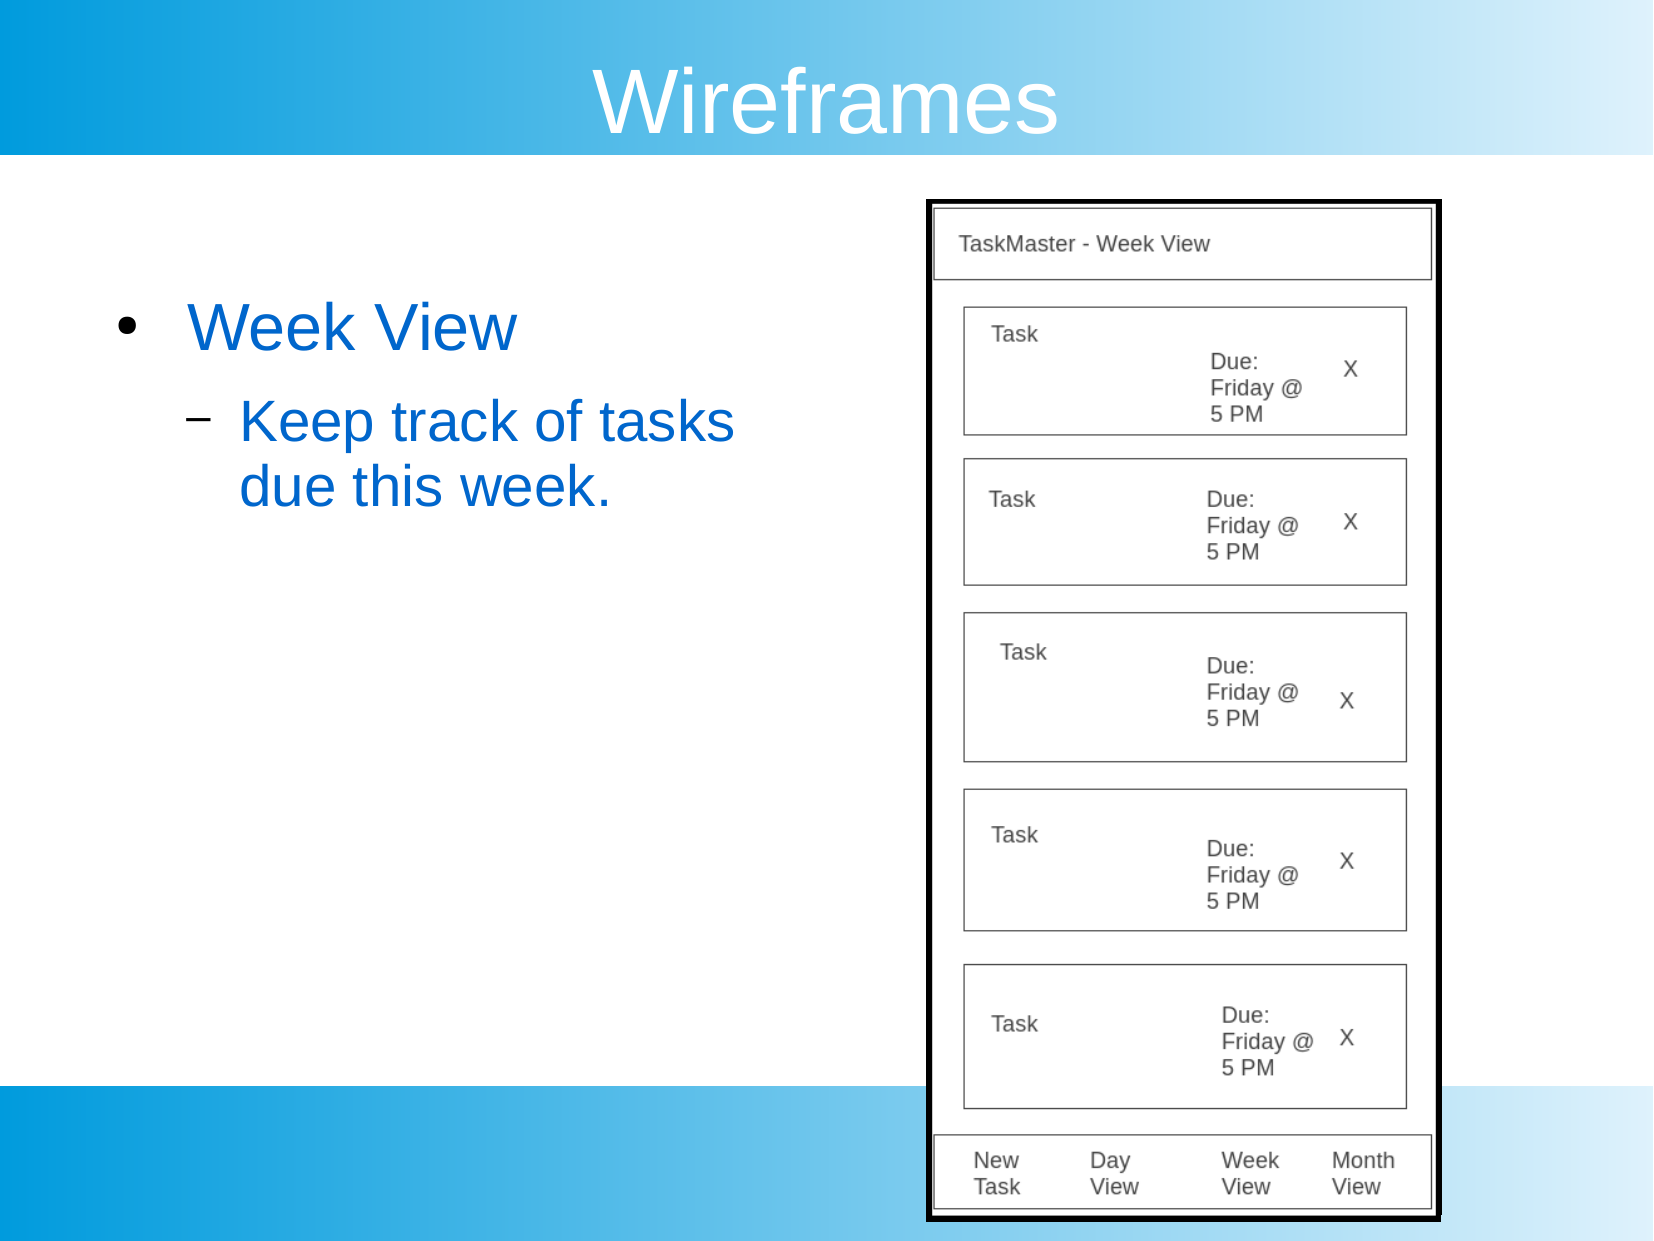

# Wireframes
 Week View
Keep track of tasks due this week.